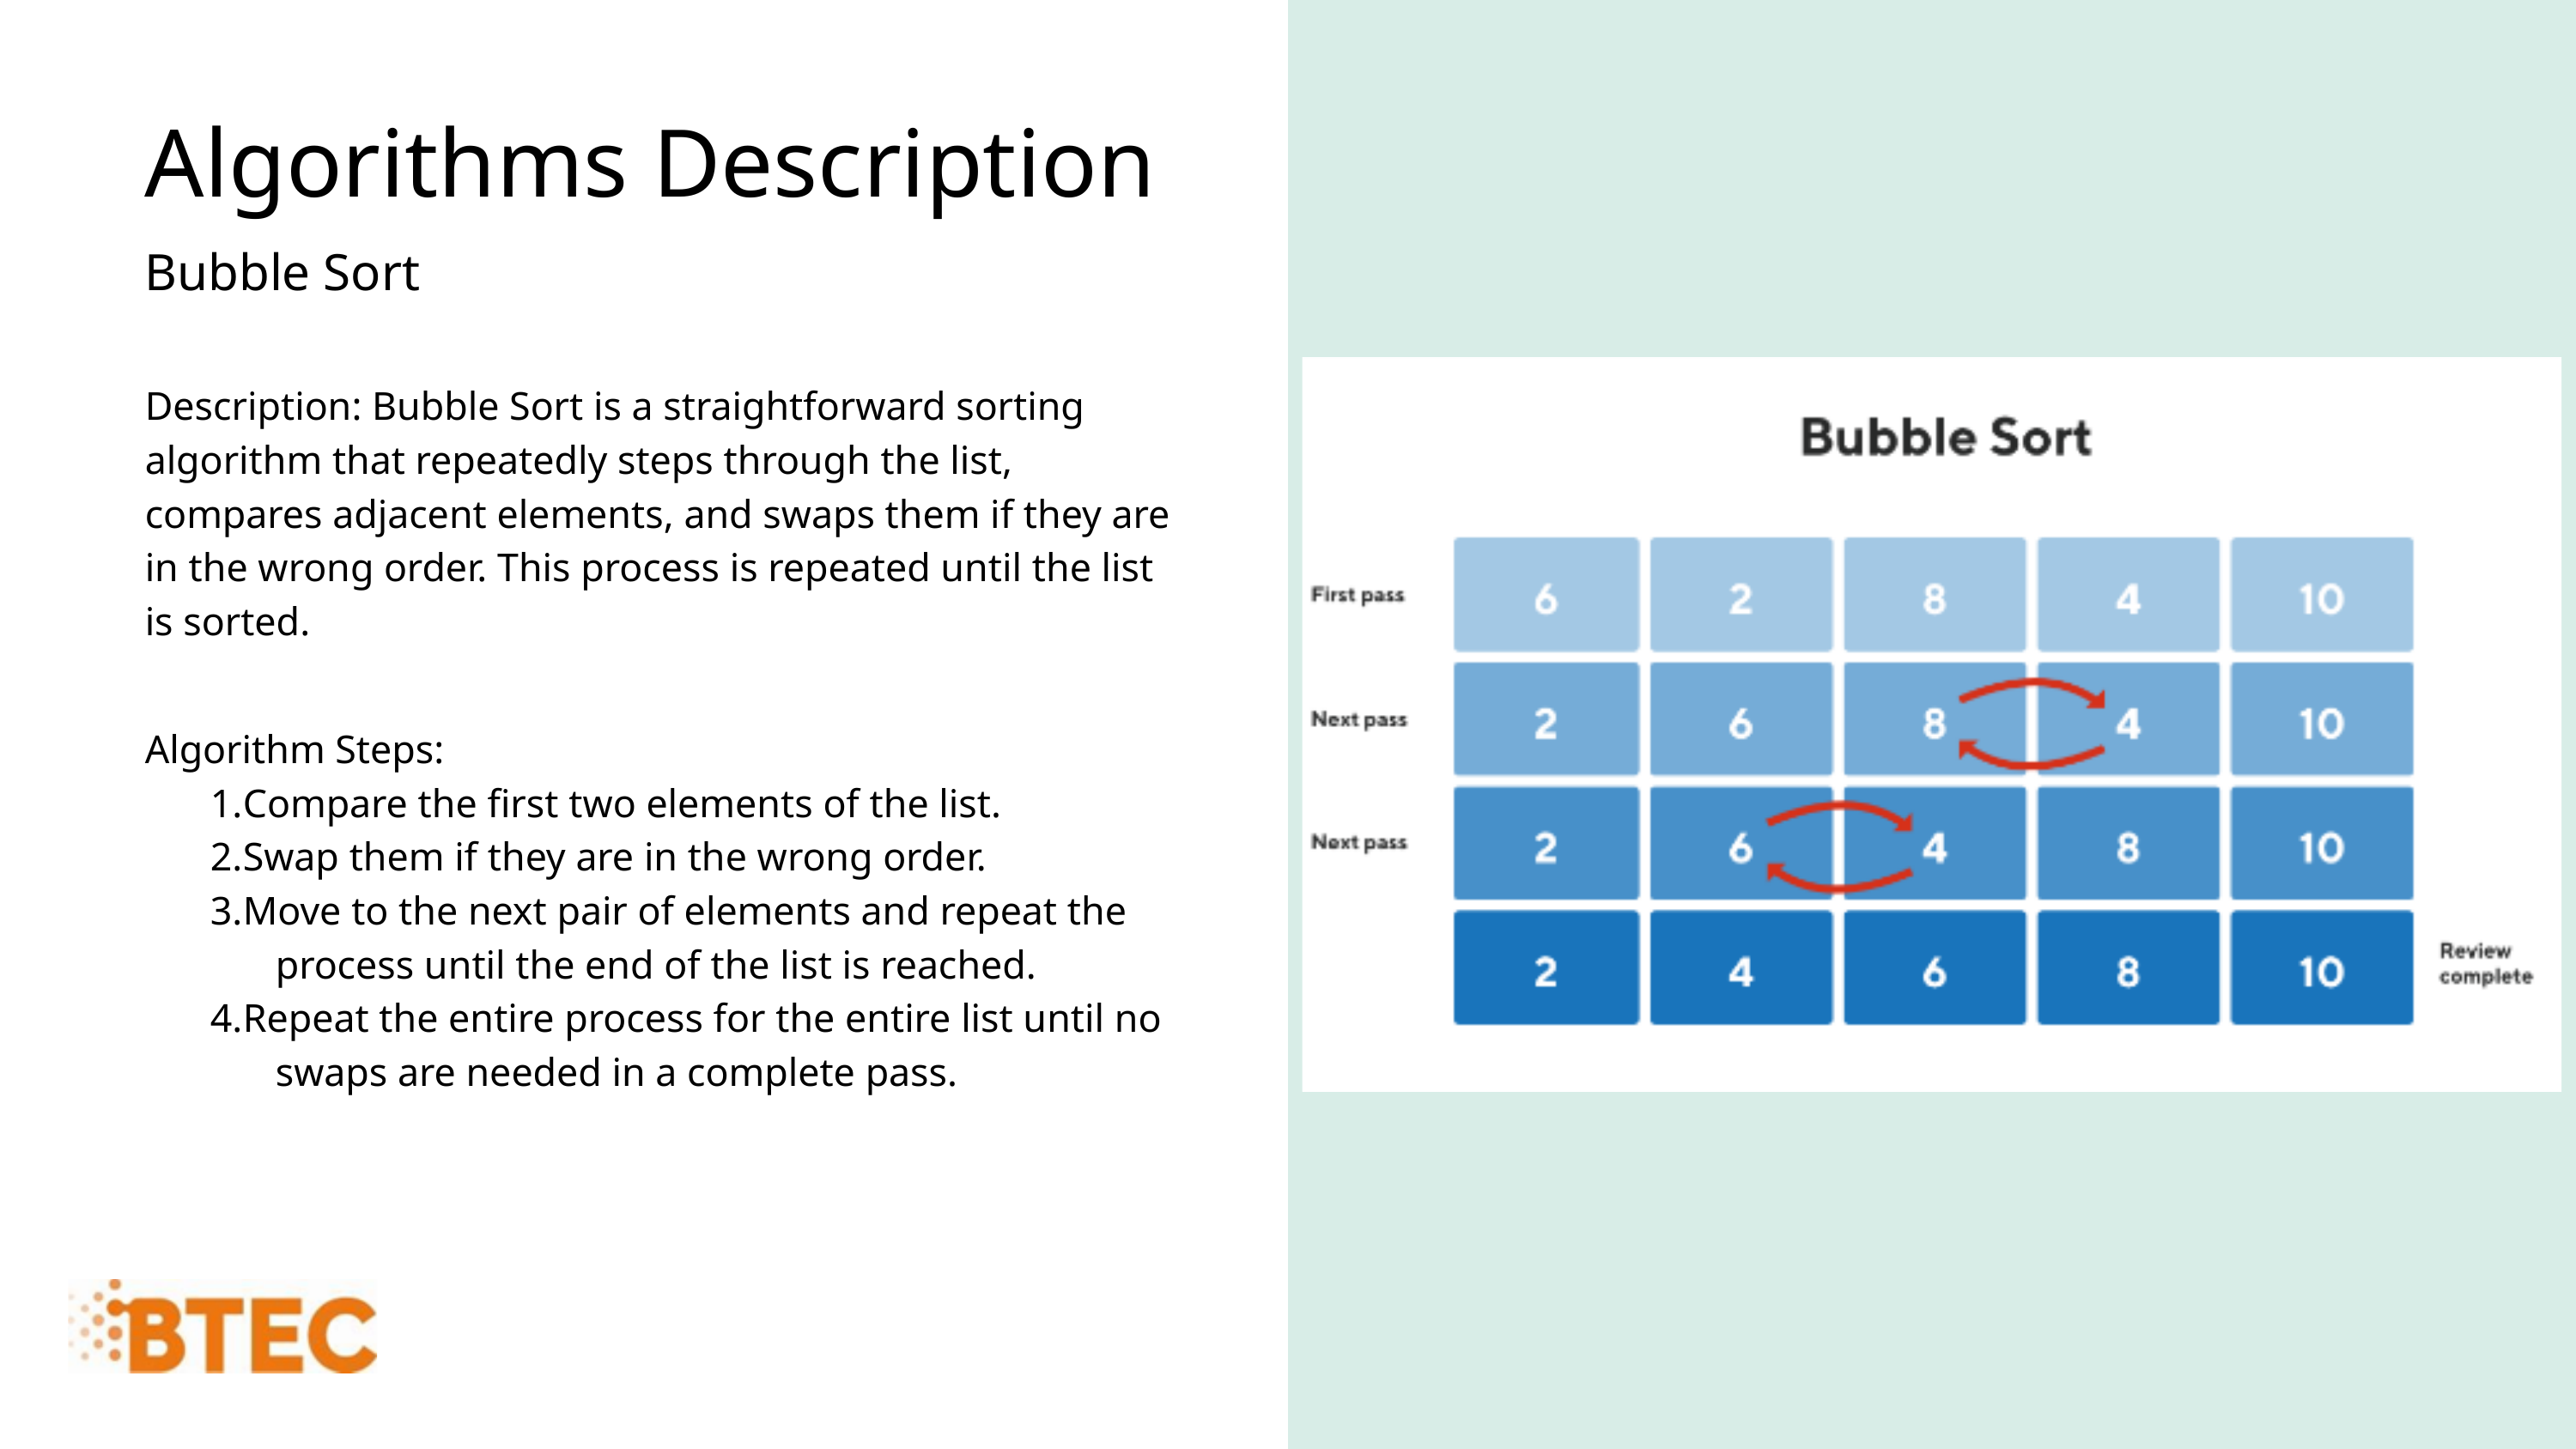

Algorithms Description
Bubble Sort
Description: Bubble Sort is a straightforward sorting algorithm that repeatedly steps through the list, compares adjacent elements, and swaps them if they are in the wrong order. This process is repeated until the list is sorted.
Algorithm Steps:
Compare the first two elements of the list.
Swap them if they are in the wrong order.
Move to the next pair of elements and repeat the process until the end of the list is reached.
Repeat the entire process for the entire list until no swaps are needed in a complete pass.